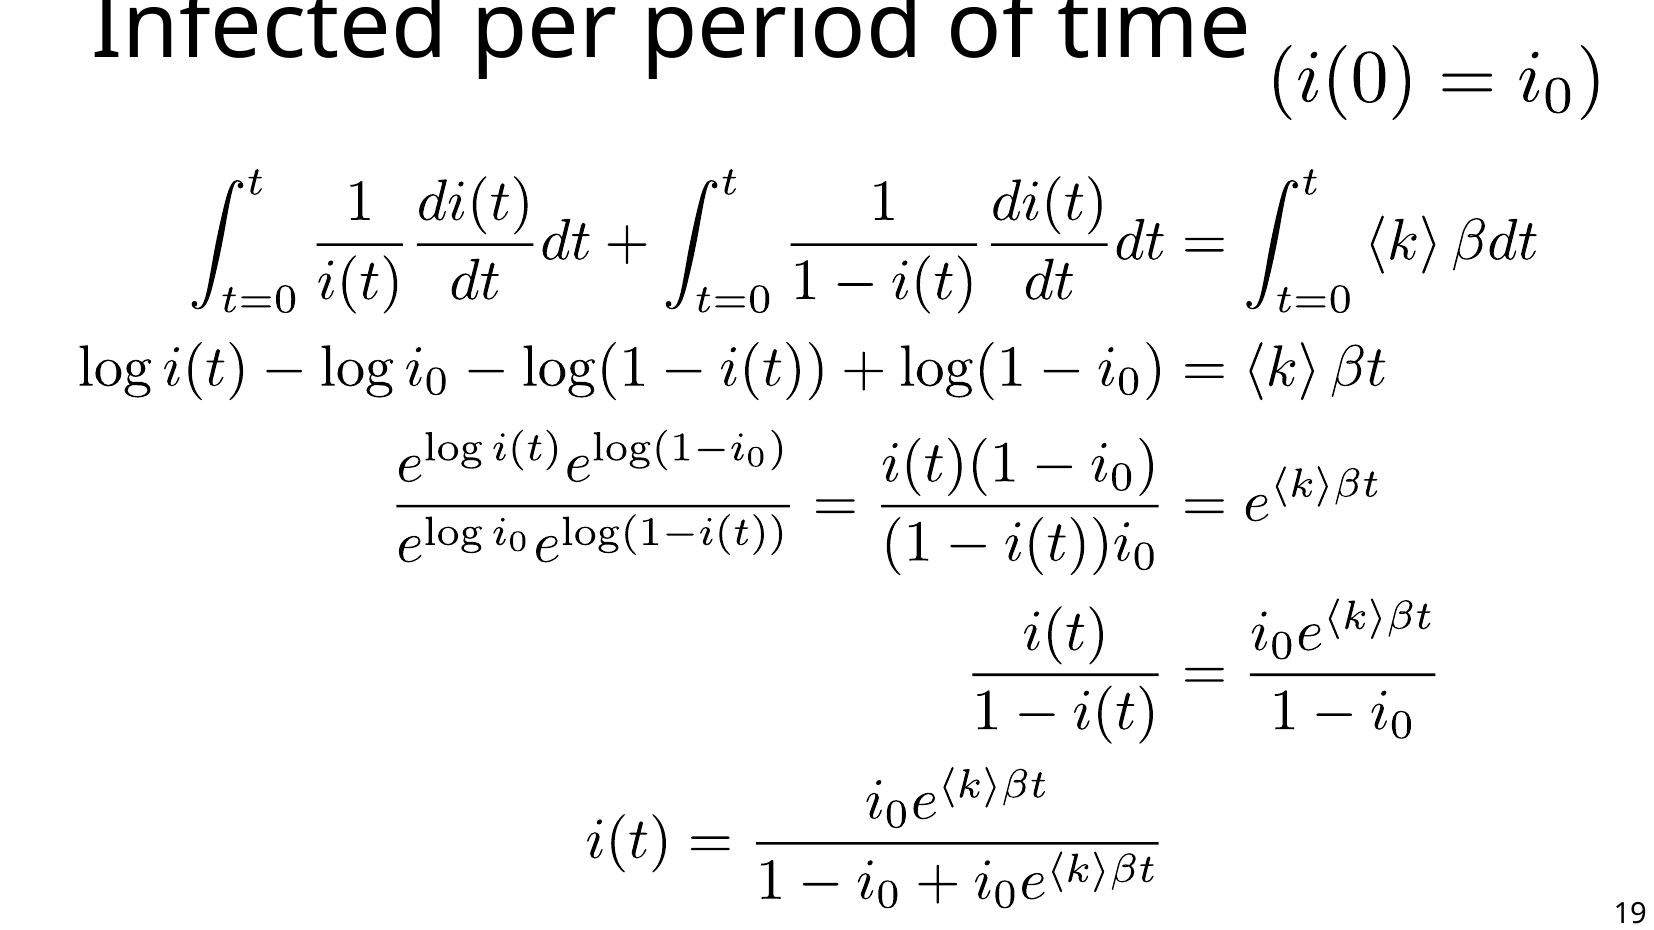

# Infected per period of time
19